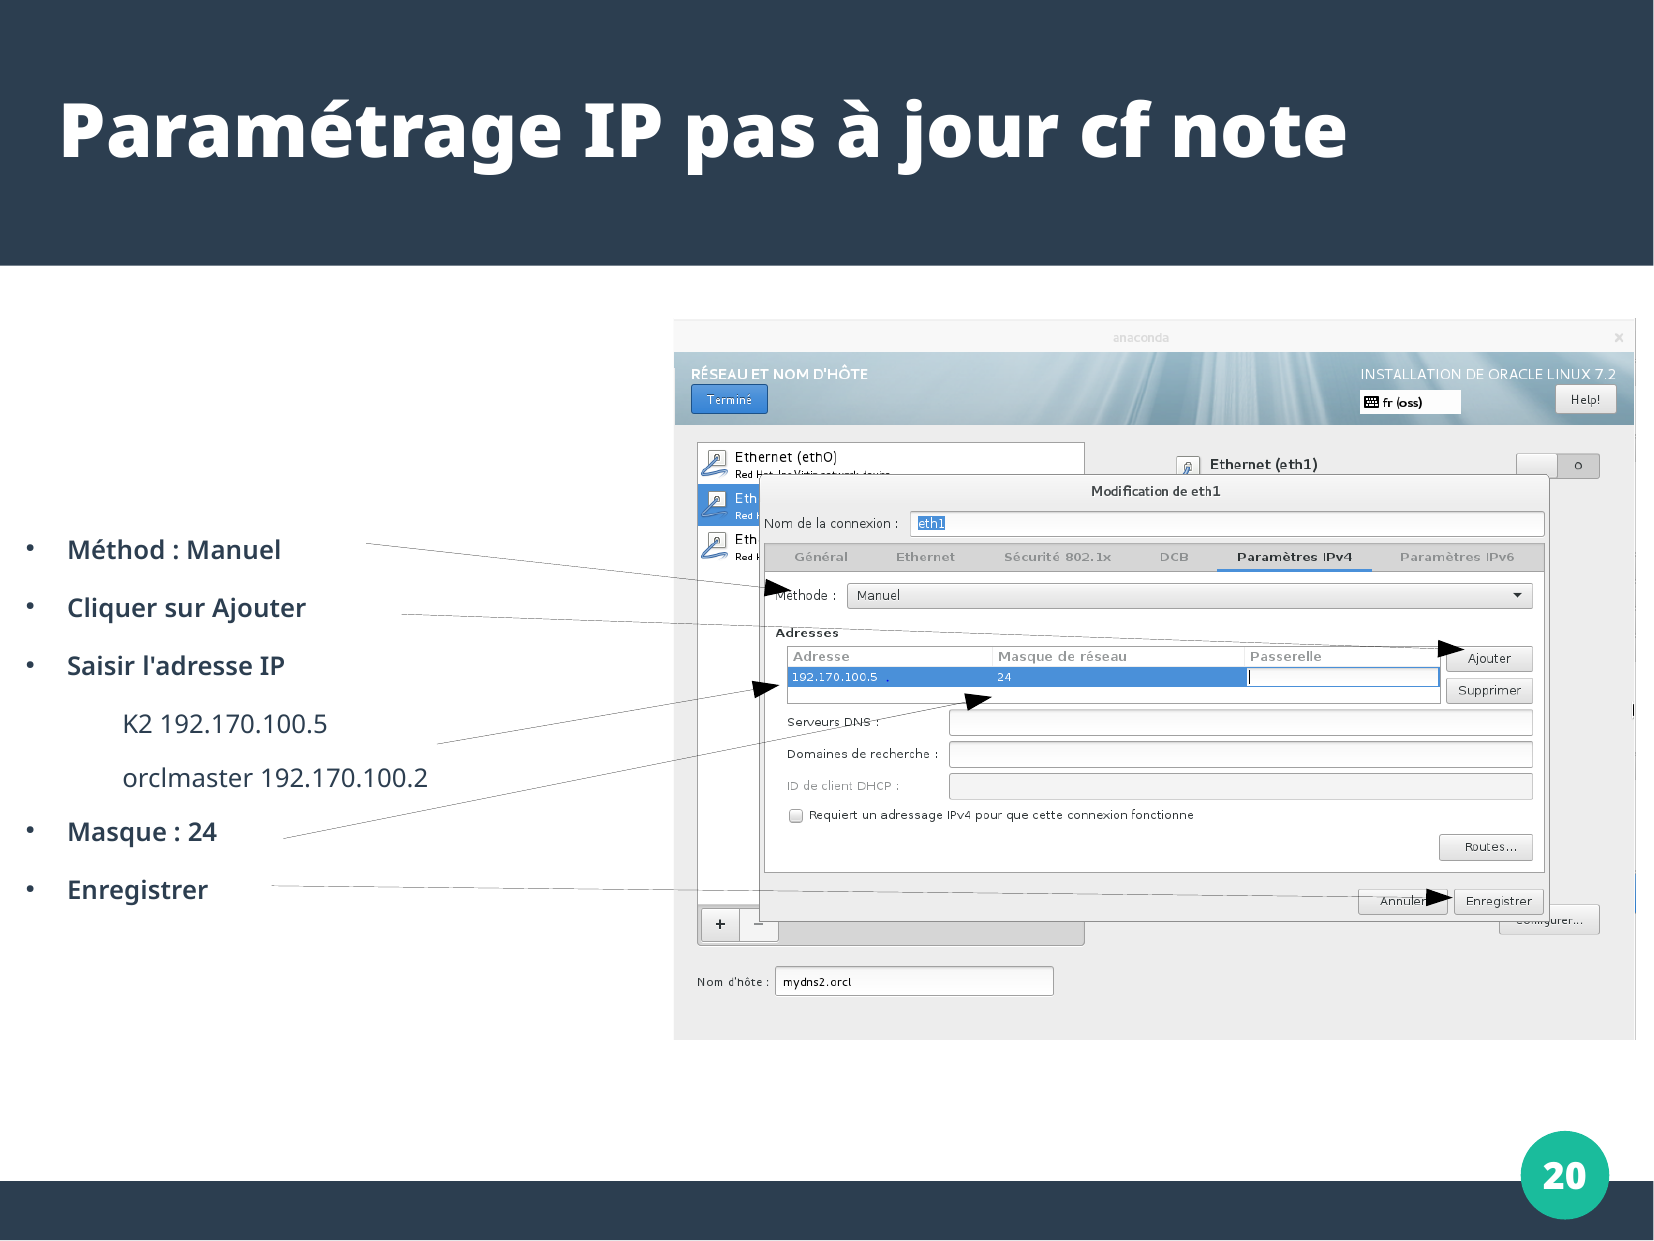

# Paramétrage IP pas à jour cf note
Méthod : Manuel
Cliquer sur Ajouter
Saisir l'adresse IP
K2 192.170.100.5
orclmaster 192.170.100.2
Masque : 24
Enregistrer
20